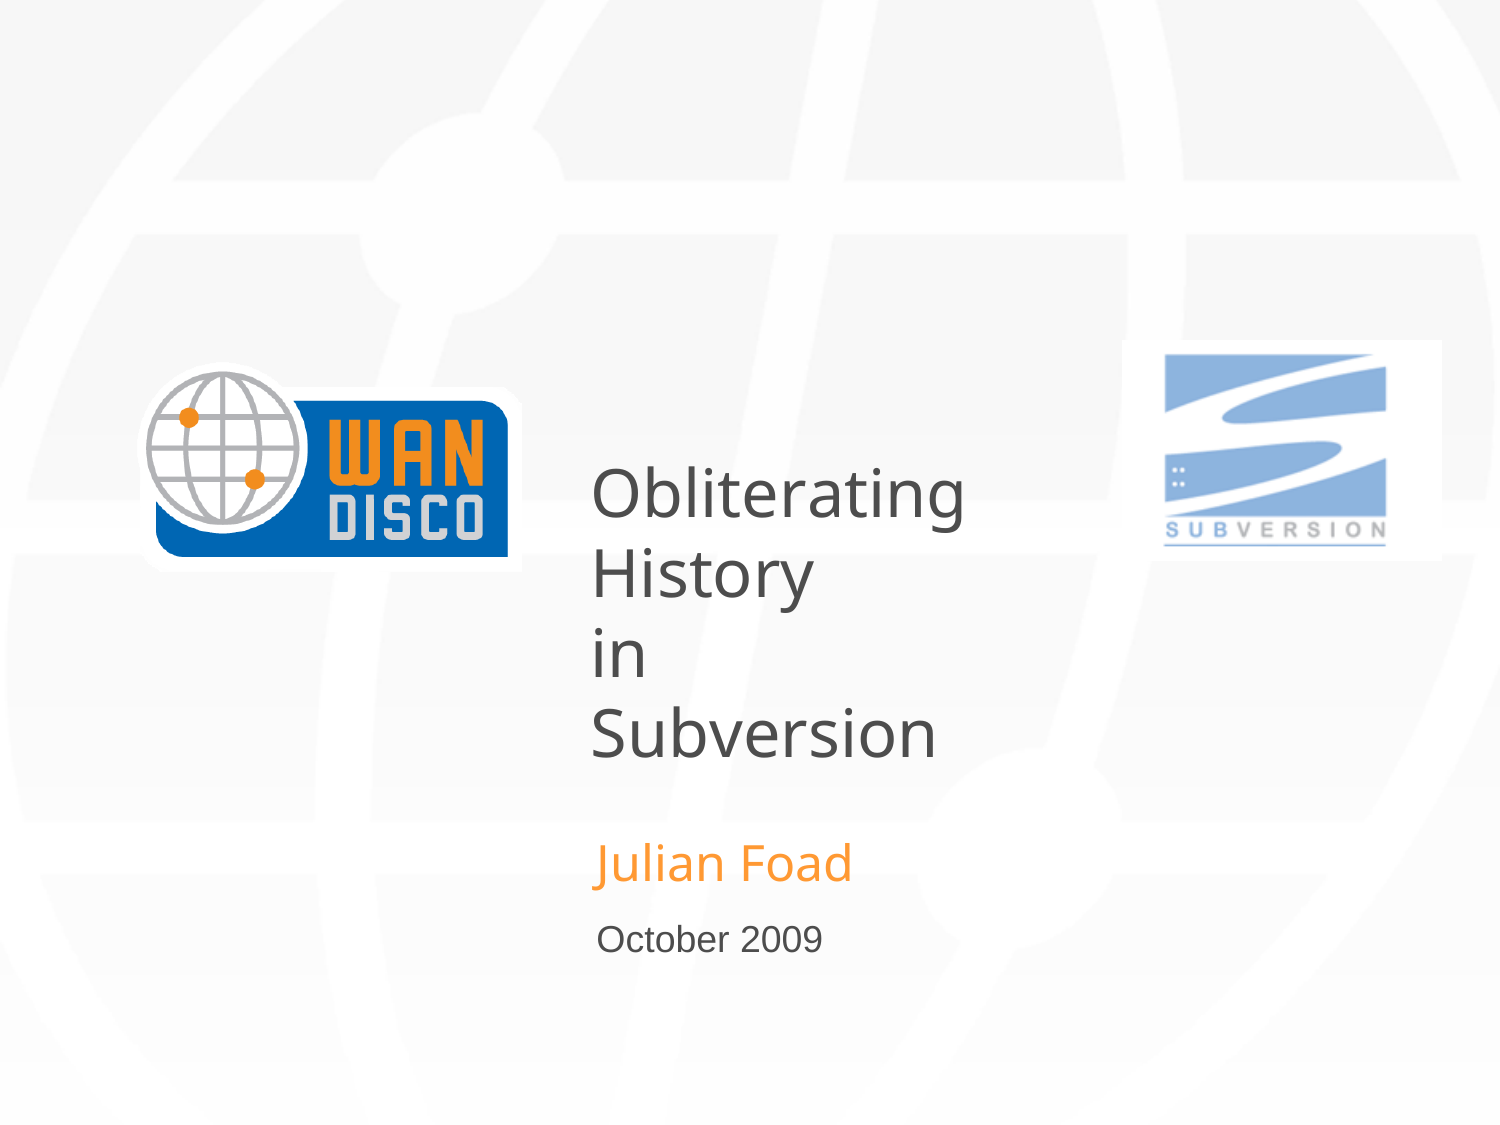

Obliterating
History
in
Subversion
Julian Foad
October 2009